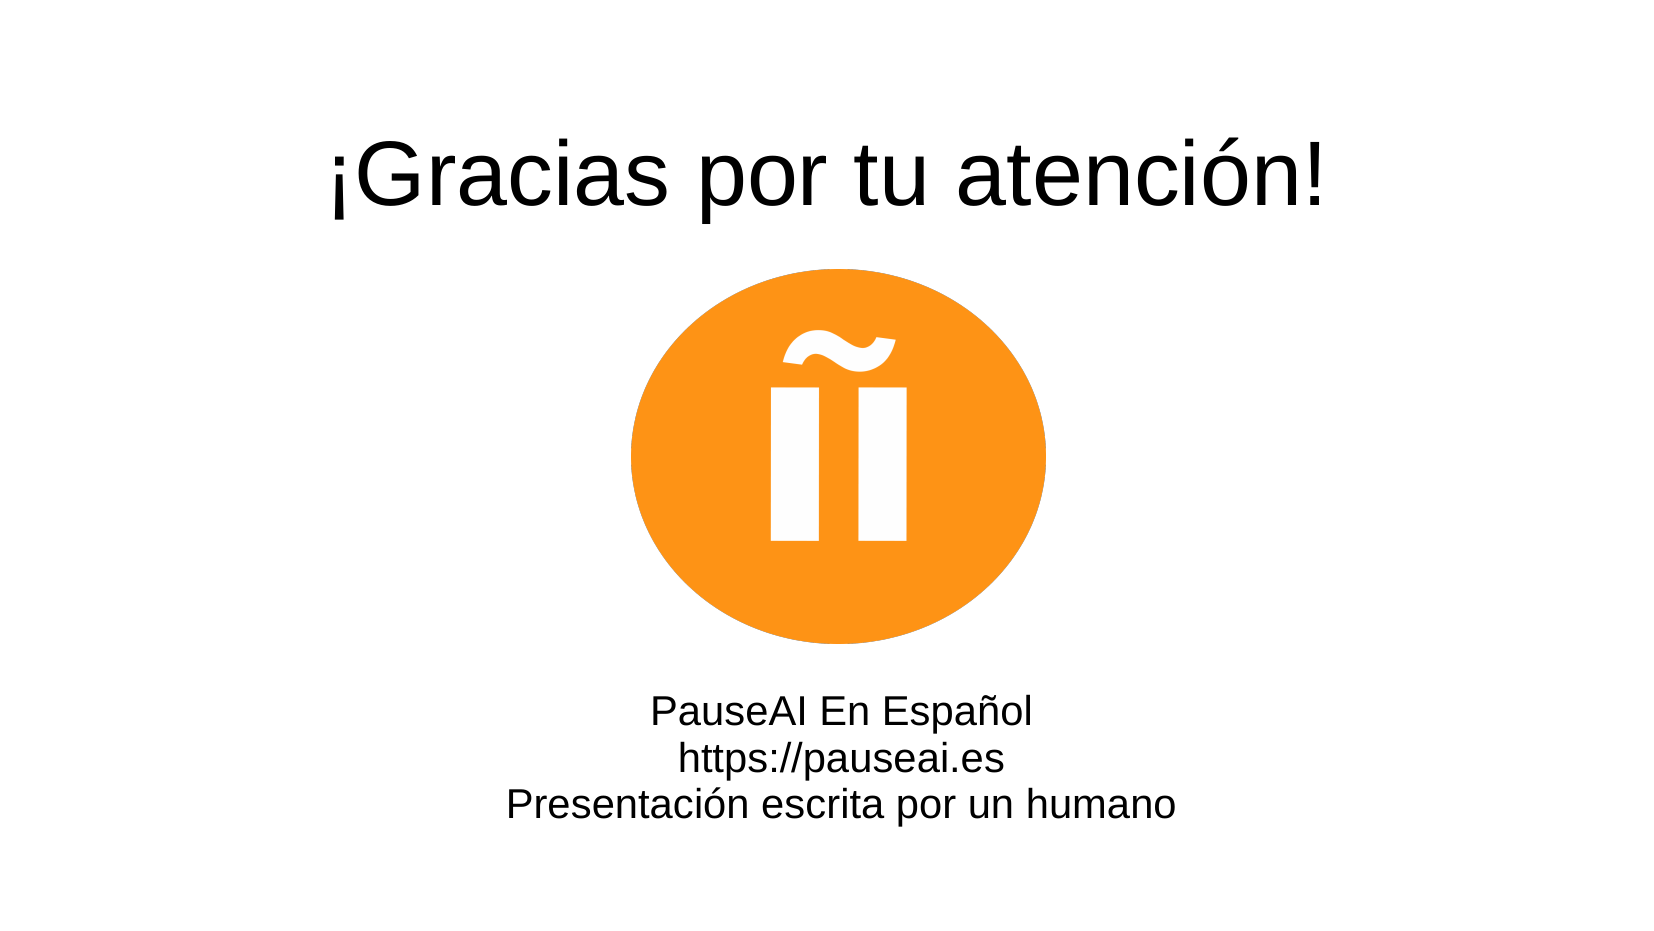

# ¡Gracias por tu atención!
PauseAI En Español https://pauseai.es
Presentación escrita por un humano